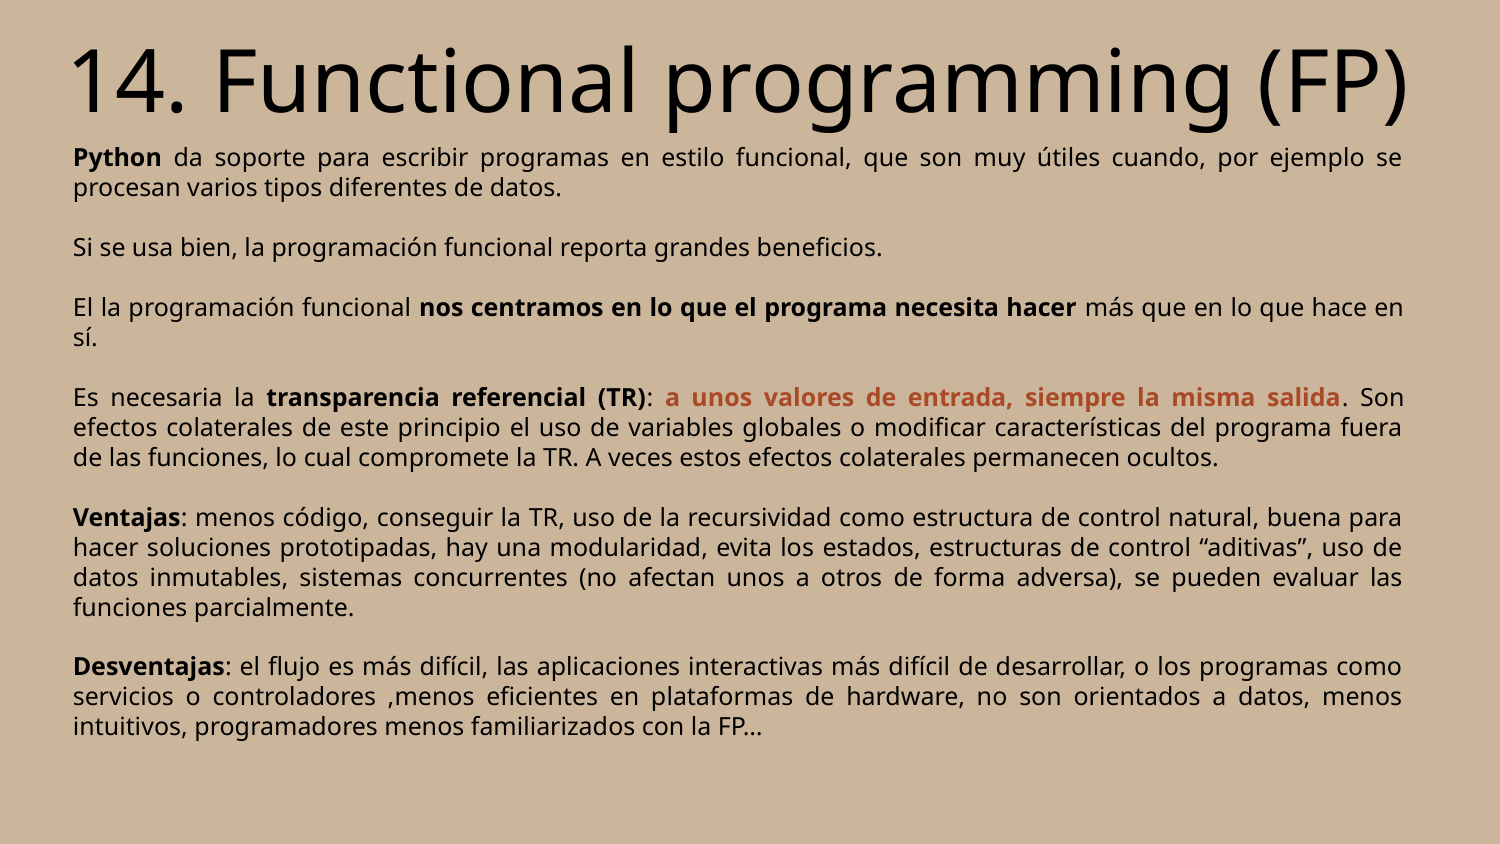

# 14. Functional programming (FP)
Python da soporte para escribir programas en estilo funcional, que son muy útiles cuando, por ejemplo se procesan varios tipos diferentes de datos.
Si se usa bien, la programación funcional reporta grandes beneficios.
El la programación funcional nos centramos en lo que el programa necesita hacer más que en lo que hace en sí.
Es necesaria la transparencia referencial (TR): a unos valores de entrada, siempre la misma salida. Son efectos colaterales de este principio el uso de variables globales o modificar características del programa fuera de las funciones, lo cual compromete la TR. A veces estos efectos colaterales permanecen ocultos.
Ventajas: menos código, conseguir la TR, uso de la recursividad como estructura de control natural, buena para hacer soluciones prototipadas, hay una modularidad, evita los estados, estructuras de control “aditivas”, uso de datos inmutables, sistemas concurrentes (no afectan unos a otros de forma adversa), se pueden evaluar las funciones parcialmente.
Desventajas: el flujo es más difícil, las aplicaciones interactivas más difícil de desarrollar, o los programas como servicios o controladores ,menos eficientes en plataformas de hardware, no son orientados a datos, menos intuitivos, programadores menos familiarizados con la FP…